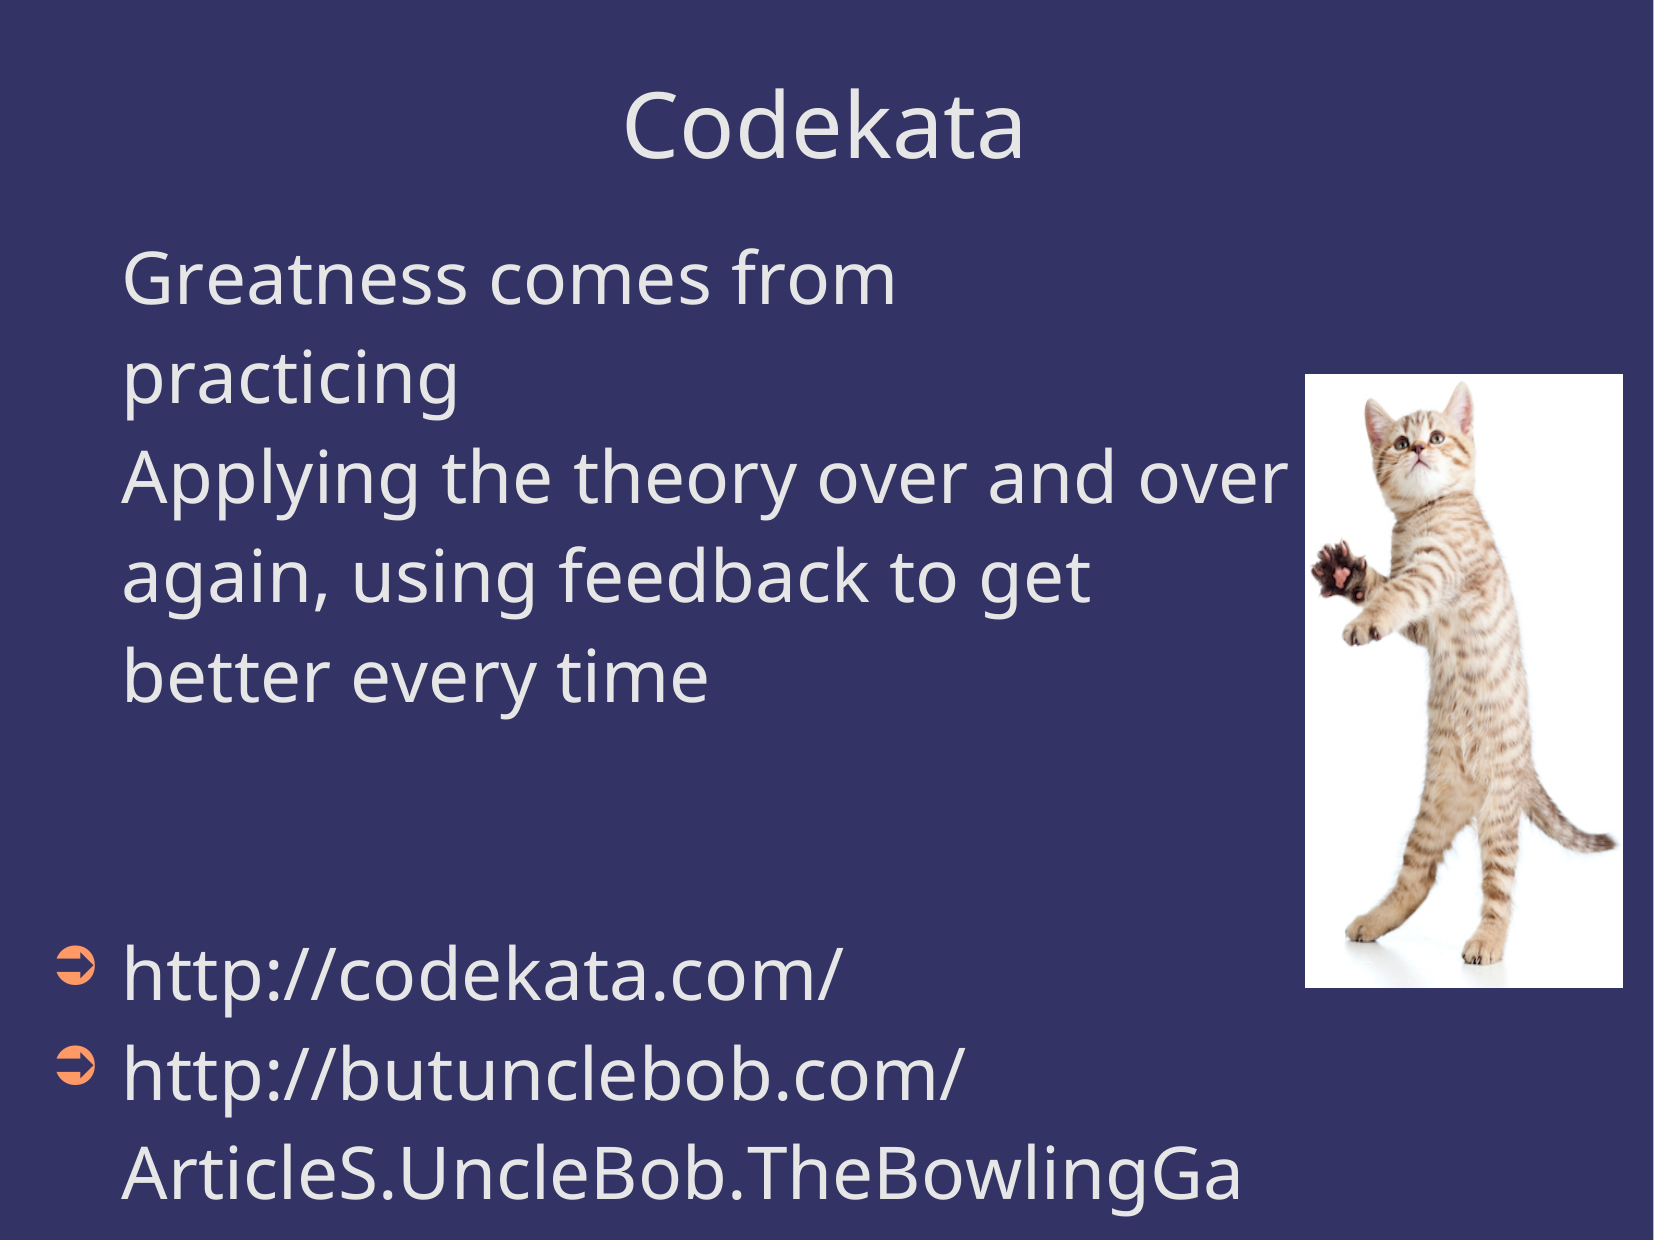

# Codekata
Greatness comes from
practicing
Applying the theory over and over again, using feedback to get better every time
http://codekata.com/
http://butunclebob.com/ArticleS.UncleBob.TheBowlingGameKata